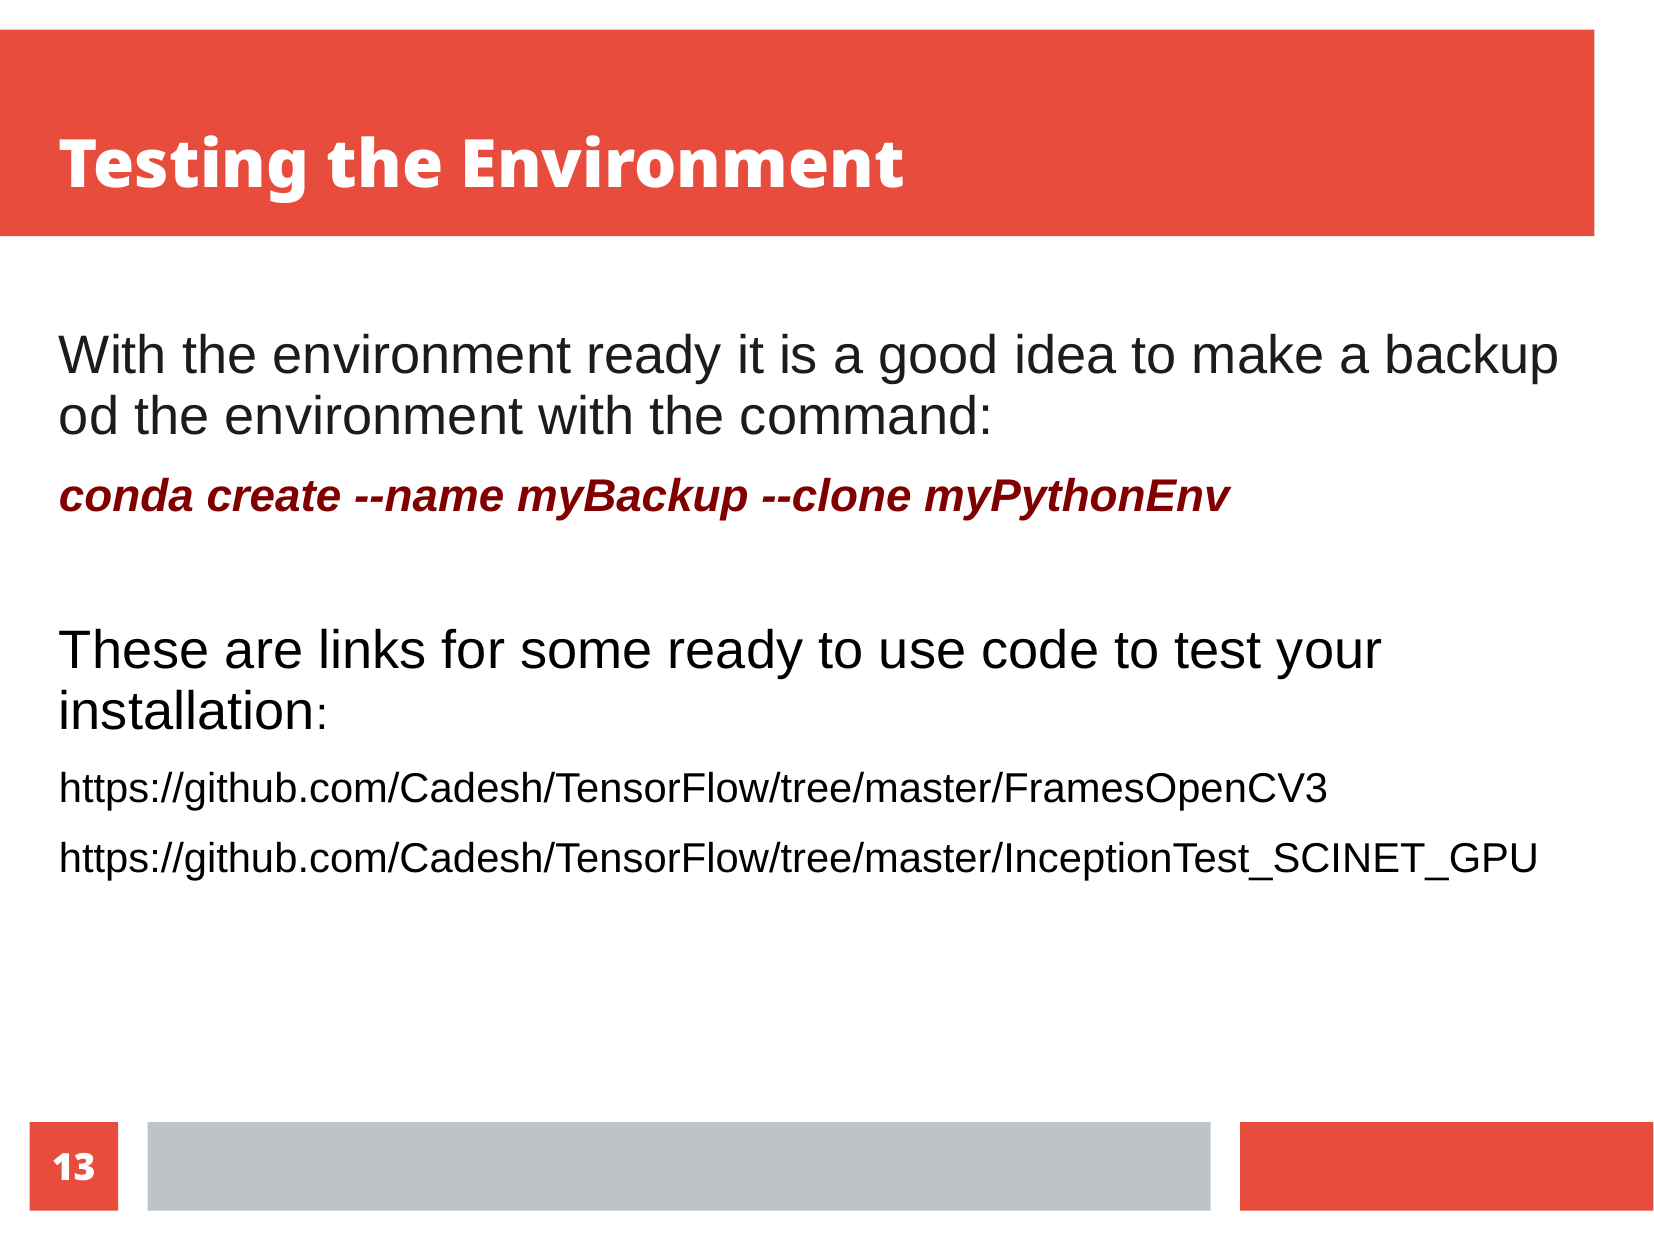

# Testing the Environment
With the environment ready it is a good idea to make a backup od the environment with the command:
conda create --name myBackup --clone myPythonEnv
These are links for some ready to use code to test your installation:
https://github.com/Cadesh/TensorFlow/tree/master/FramesOpenCV3
https://github.com/Cadesh/TensorFlow/tree/master/InceptionTest_SCINET_GPU
13